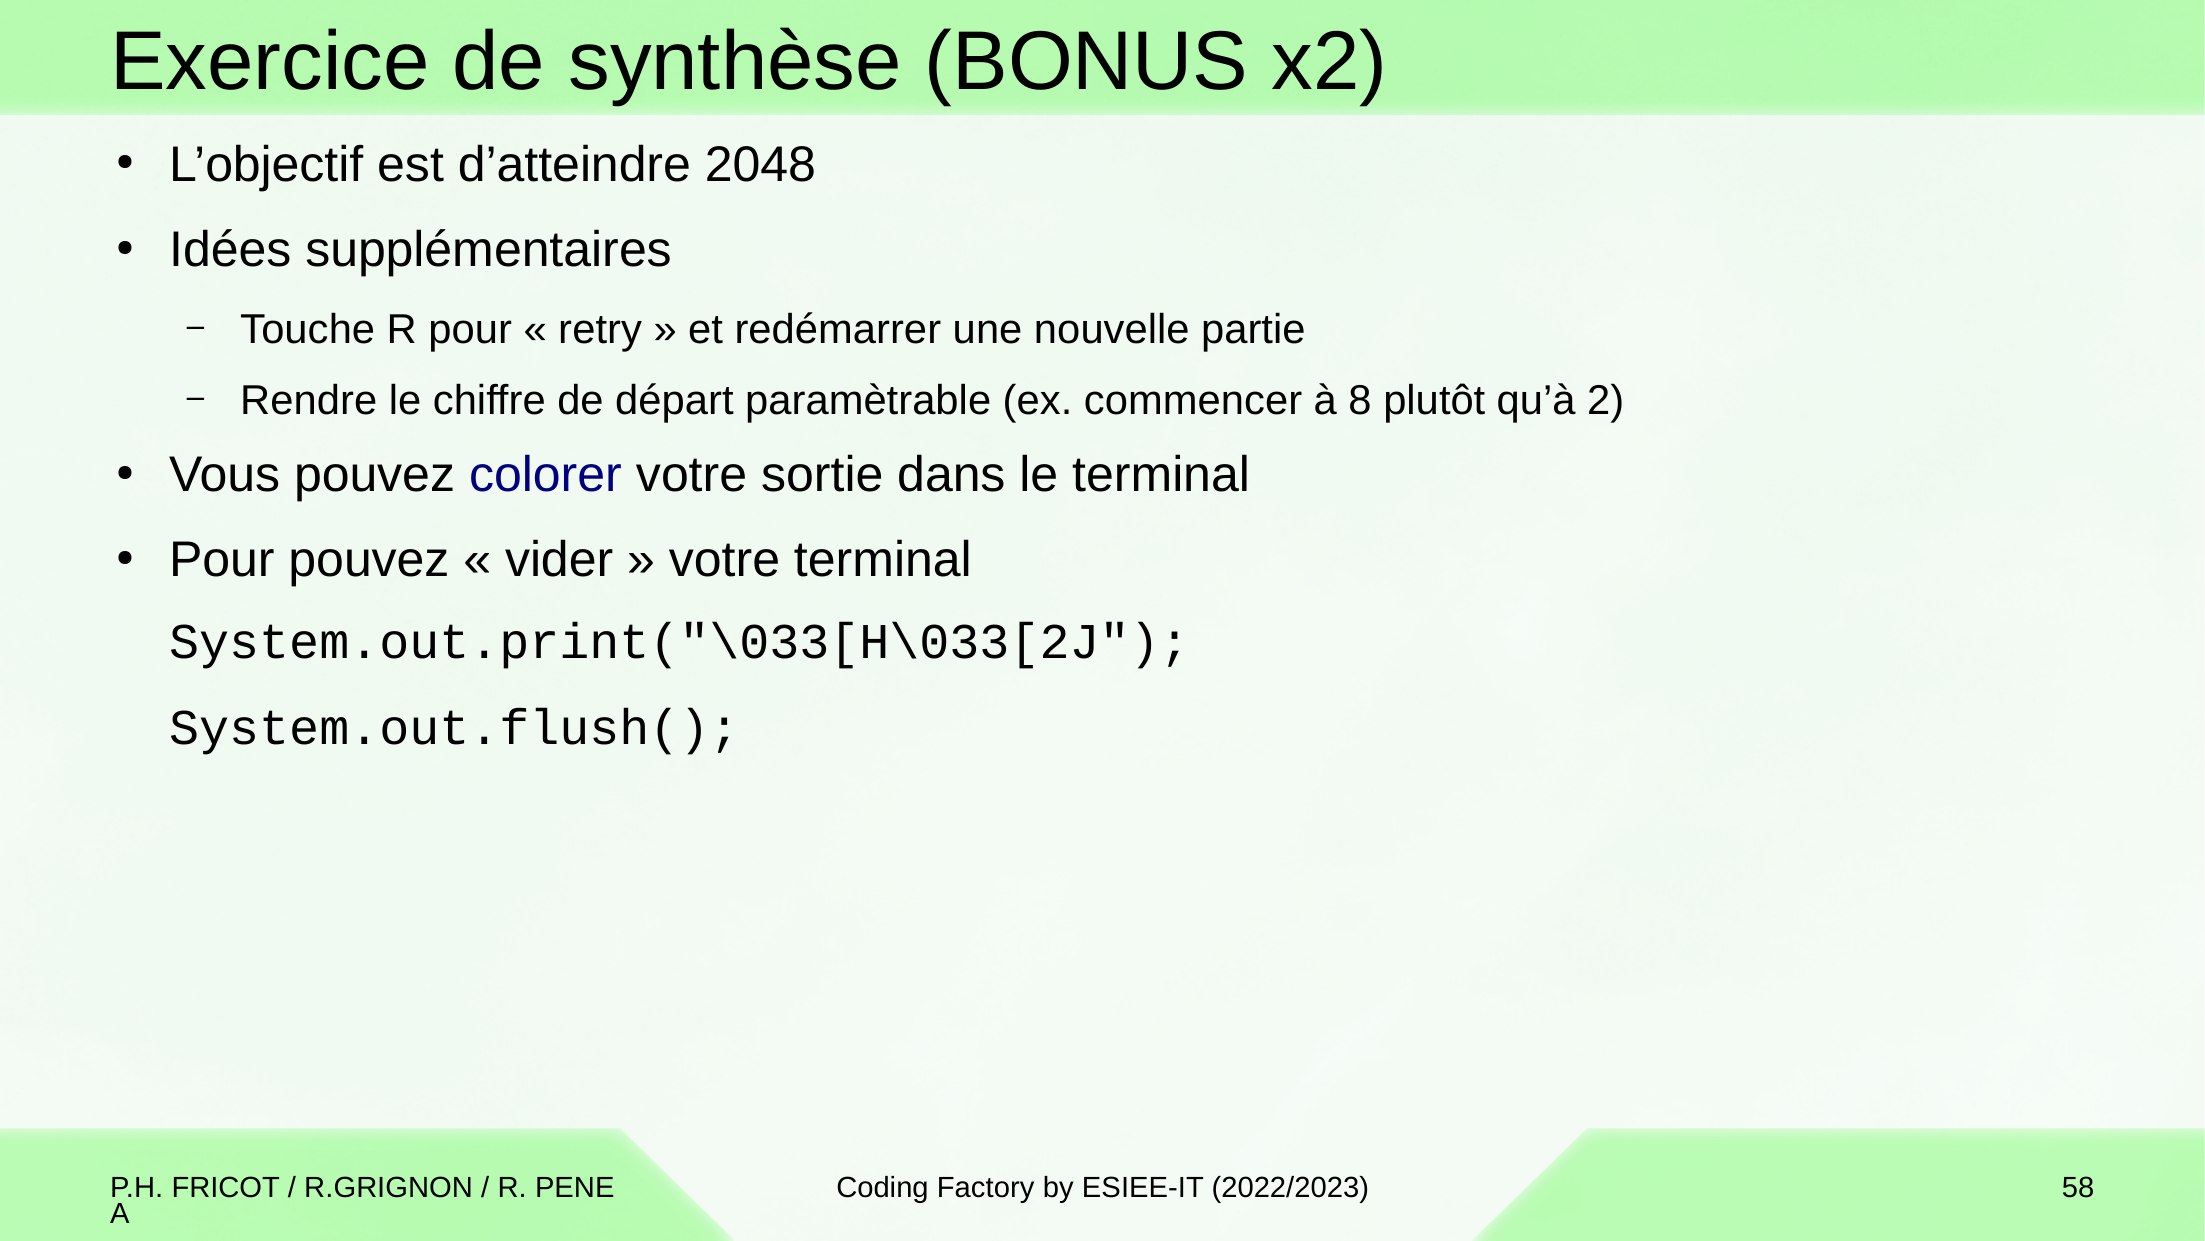

Exercice de synthèse (BONUS x2)
# L’objectif est d’atteindre 2048
Idées supplémentaires
Touche R pour « retry » et redémarrer une nouvelle partie
Rendre le chiffre de départ paramètrable (ex. commencer à 8 plutôt qu’à 2)
Vous pouvez colorer votre sortie dans le terminal
Pour pouvez « vider » votre terminal
System.out.print("\033[H\033[2J");
System.out.flush();
P.H. FRICOT / R.GRIGNON / R. PENEA
Coding Factory by ESIEE-IT (2022/2023)
58